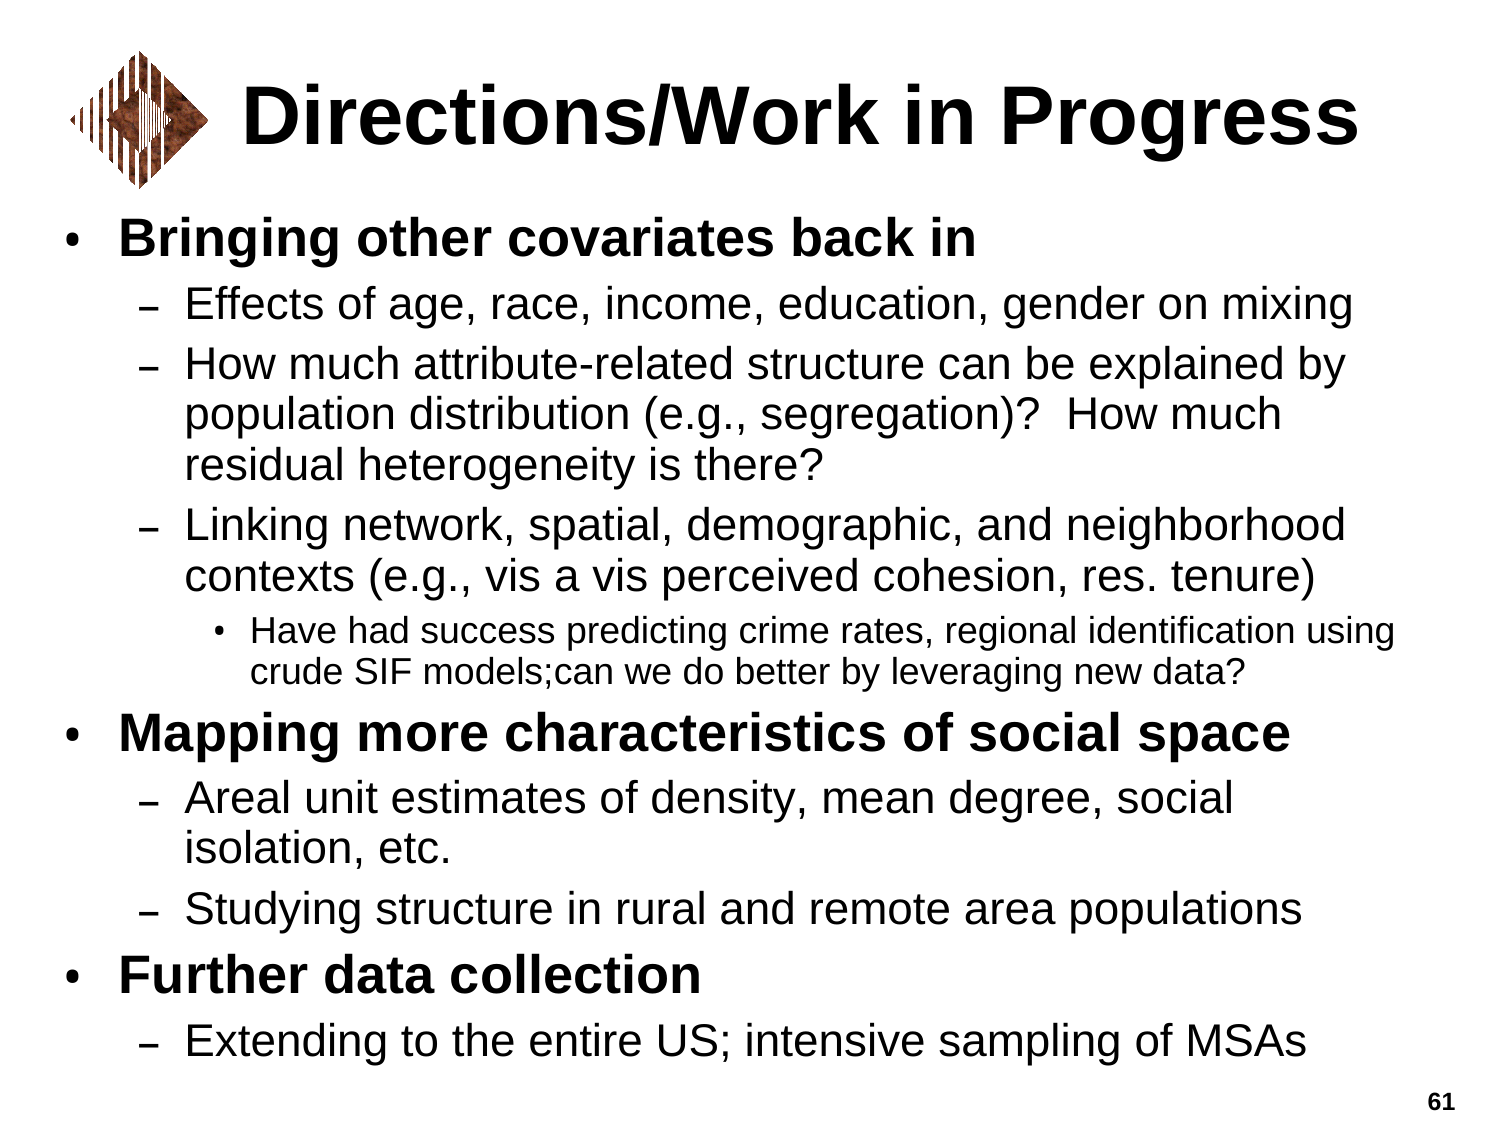

# Directions/Work in Progress
Bringing other covariates back in
Effects of age, race, income, education, gender on mixing
How much attribute-related structure can be explained by population distribution (e.g., segregation)? How much residual heterogeneity is there?
Linking network, spatial, demographic, and neighborhood contexts (e.g., vis a vis perceived cohesion, res. tenure)
Have had success predicting crime rates, regional identification using crude SIF models;can we do better by leveraging new data?
Mapping more characteristics of social space
Areal unit estimates of density, mean degree, social isolation, etc.
Studying structure in rural and remote area populations
Further data collection
Extending to the entire US; intensive sampling of MSAs